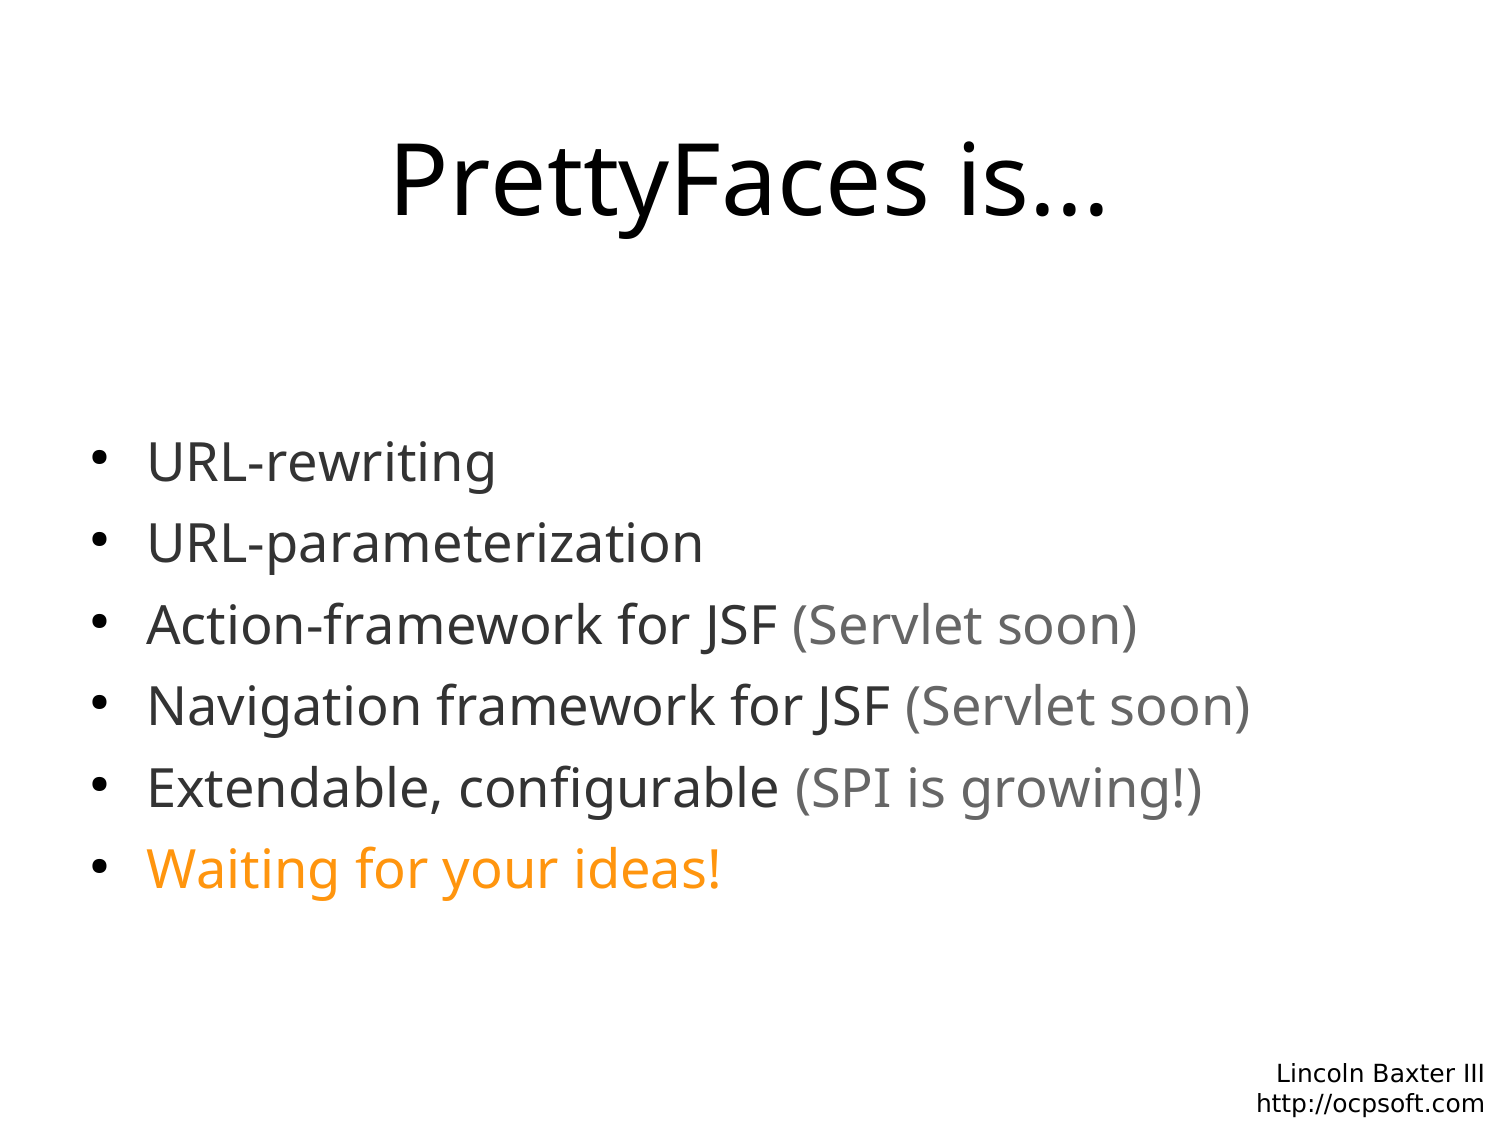

# PrettyFaces is...
URL-rewriting
URL-parameterization
Action-framework for JSF (Servlet soon)
Navigation framework for JSF (Servlet soon)
Extendable, configurable (SPI is growing!)
Waiting for your ideas!